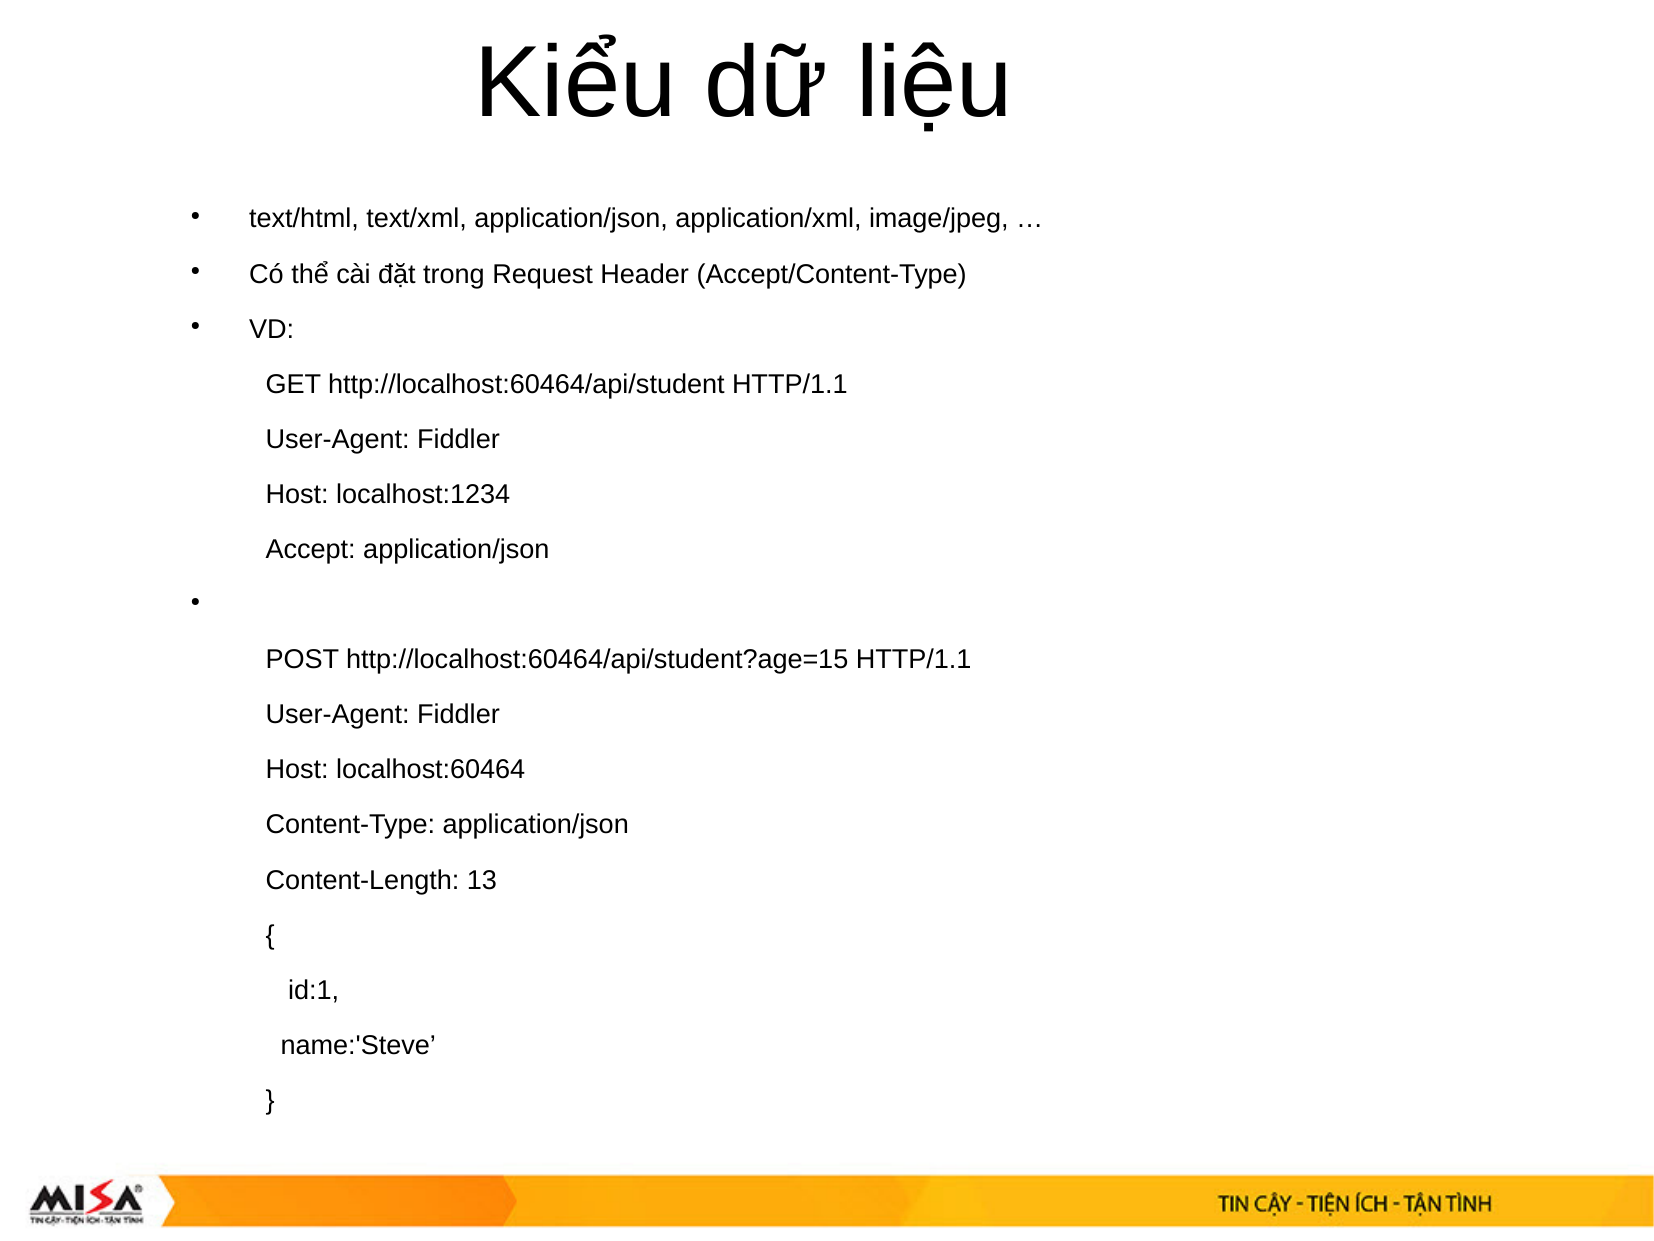

# Kiểu dữ liệu
text/html, text/xml, application/json, application/xml, image/jpeg, …
Có thể cài đặt trong Request Header (Accept/Content-Type)
VD:
	GET http://localhost:60464/api/student HTTP/1.1
	User-Agent: Fiddler
	Host: localhost:1234
	Accept: application/json
	POST http://localhost:60464/api/student?age=15 HTTP/1.1
	User-Agent: Fiddler
	Host: localhost:60464
	Content-Type: application/json
	Content-Length: 13
	{
 	 id:1,
	 name:'Steve’
 	}